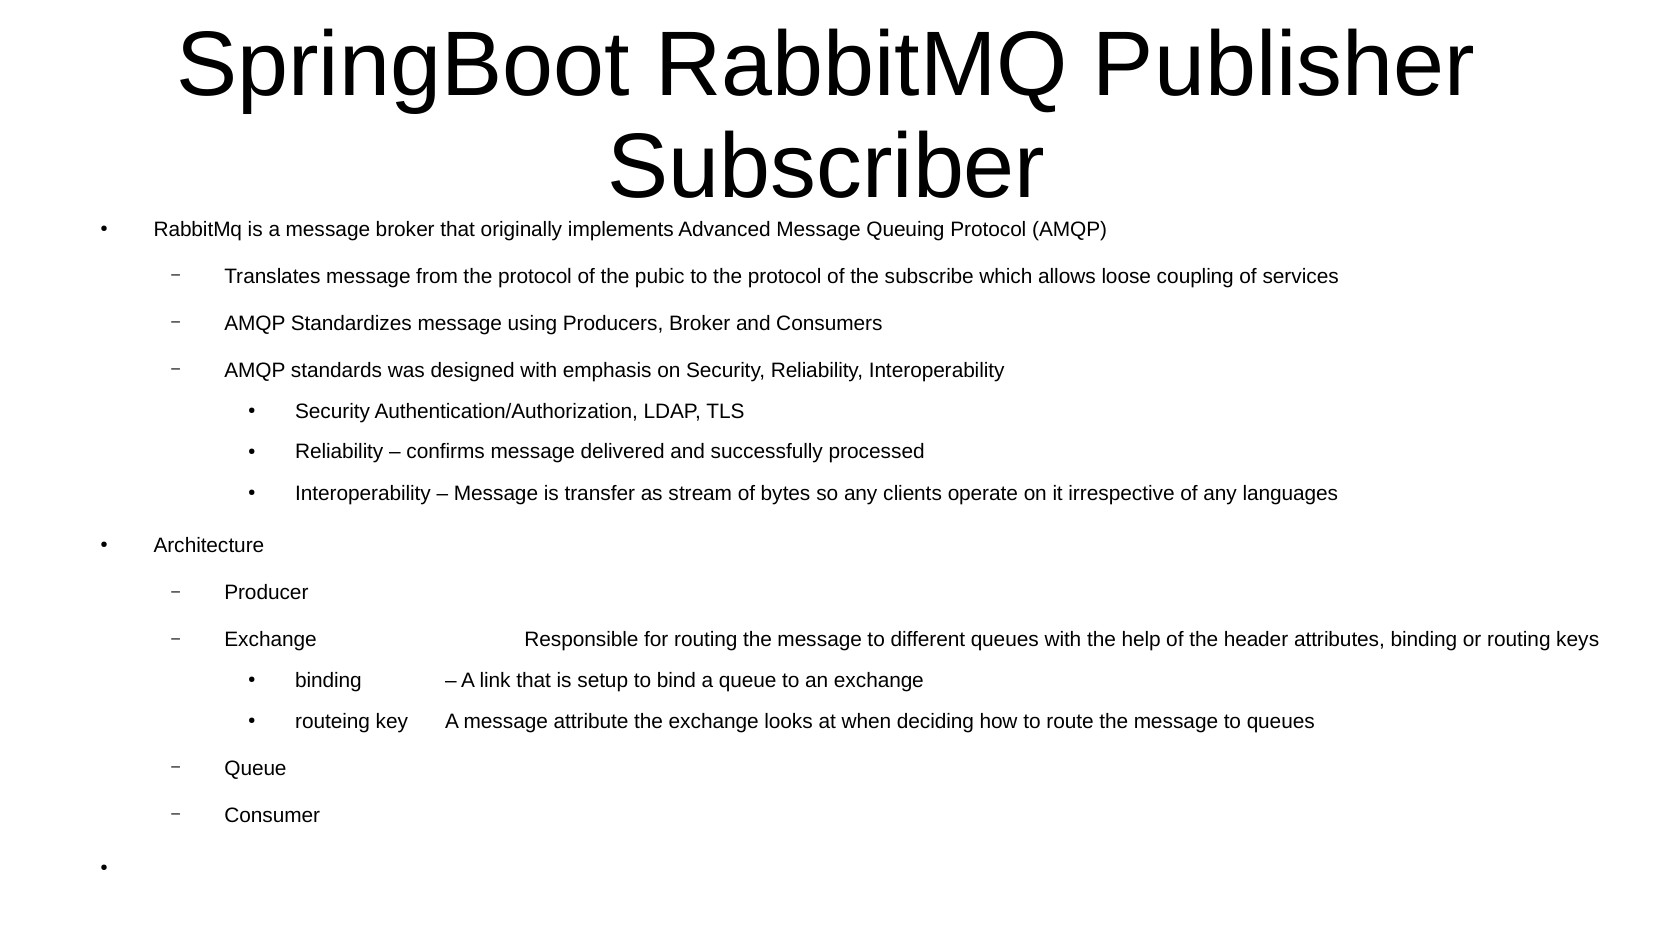

# SpringBoot RabbitMQ Publisher Subscriber
RabbitMq is a message broker that originally implements Advanced Message Queuing Protocol (AMQP)
Translates message from the protocol of the pubic to the protocol of the subscribe which allows loose coupling of services
AMQP Standardizes message using Producers, Broker and Consumers
AMQP standards was designed with emphasis on Security, Reliability, Interoperability
Security Authentication/Authorization, LDAP, TLS
Reliability – confirms message delivered and successfully processed
Interoperability – Message is transfer as stream of bytes so any clients operate on it irrespective of any languages
Architecture
Producer
Exchange			Responsible for routing the message to different queues with the help of the header attributes, binding or routing keys
binding		– A link that is setup to bind a queue to an exchange
routeing key 	A message attribute the exchange looks at when deciding how to route the message to queues
Queue
Consumer